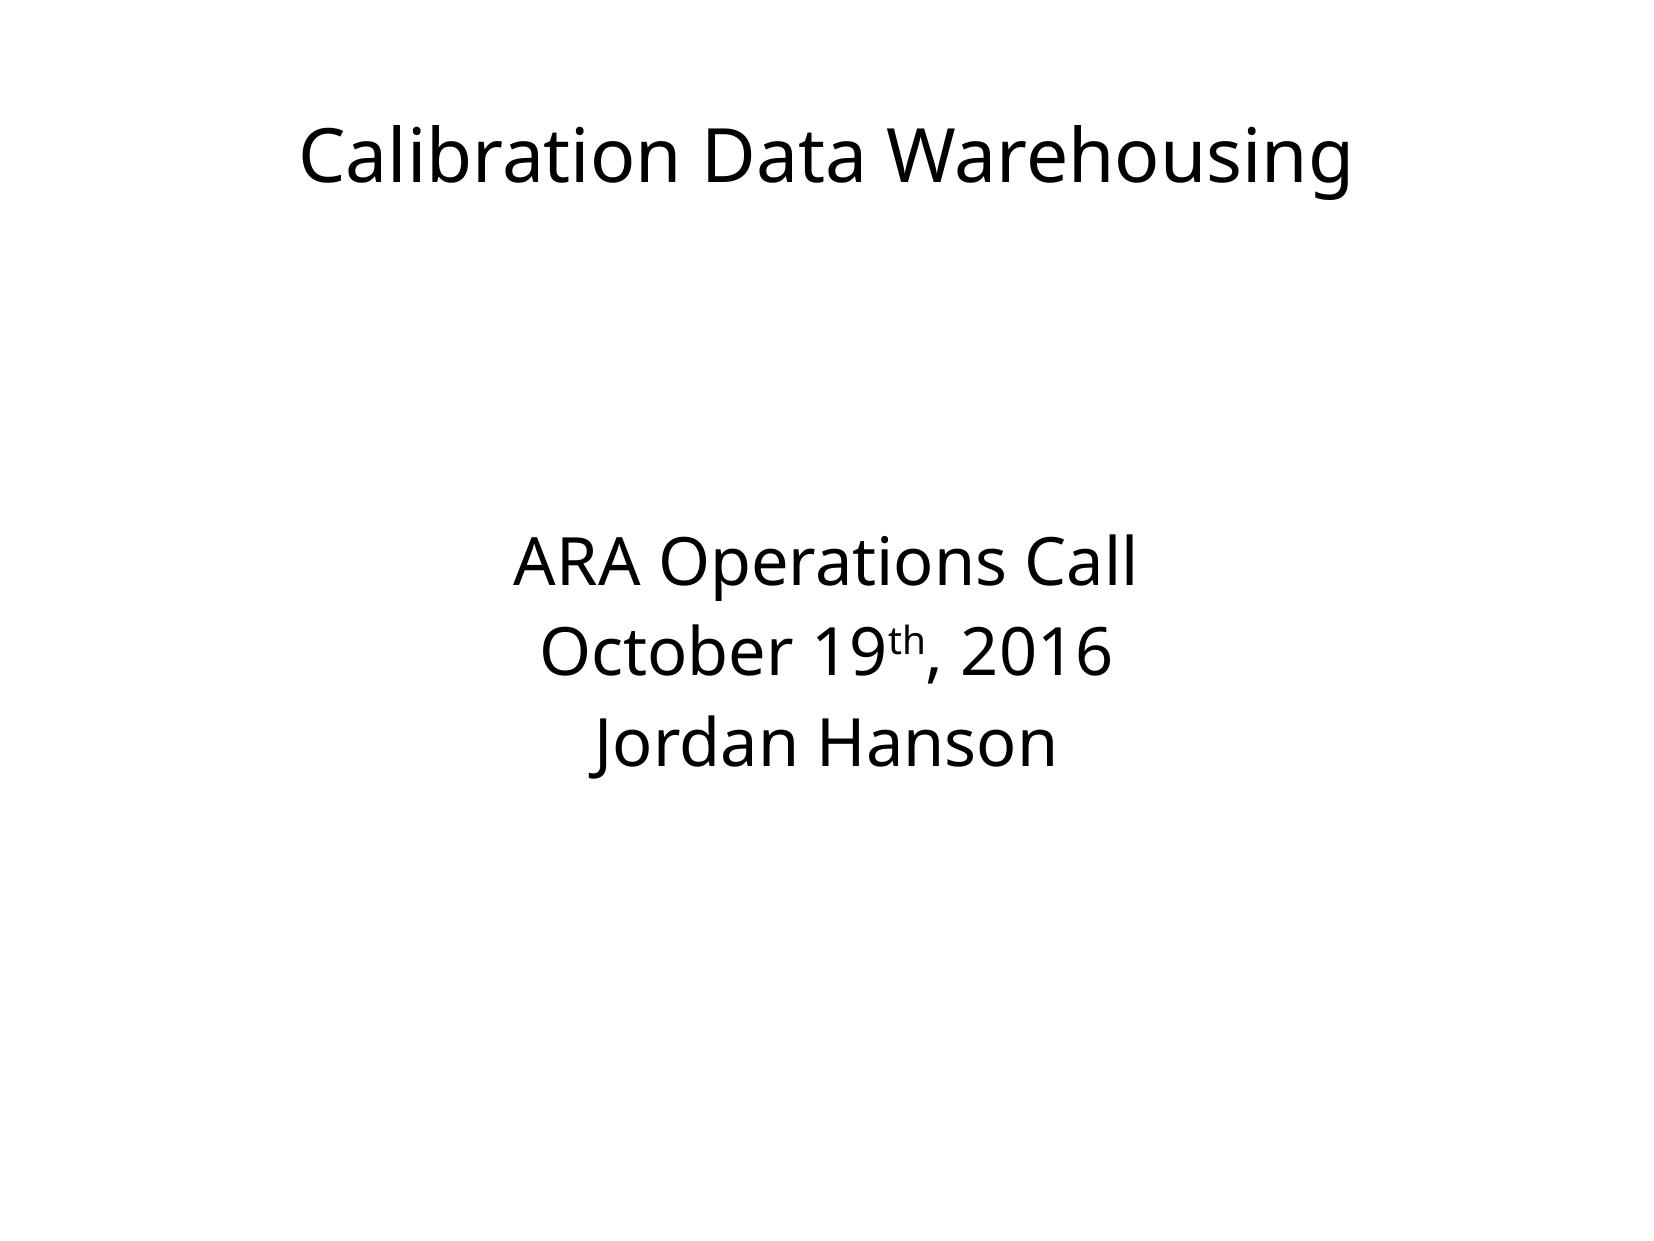

# Calibration Data Warehousing
ARA Operations Call
October 19th, 2016
Jordan Hanson